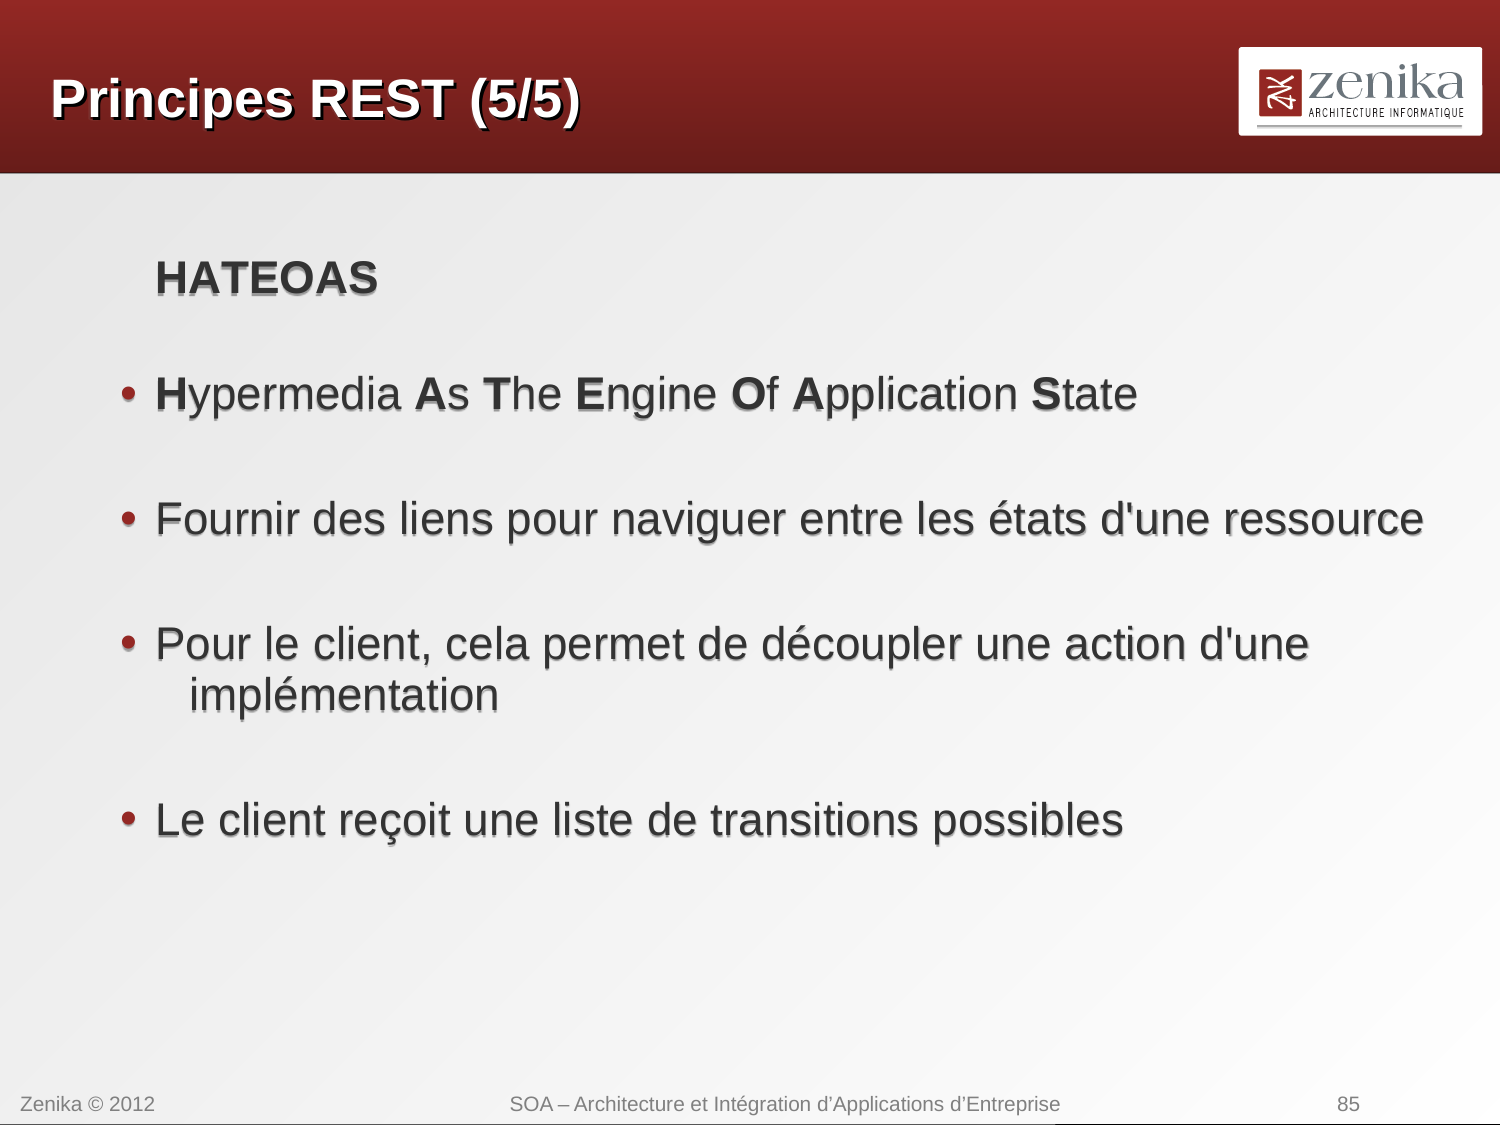

# Principes REST (5/5)
HATEOAS
Hypermedia As The Engine Of Application State
Fournir des liens pour naviguer entre les états d'une ressource
Pour le client, cela permet de découpler une action d'une implémentation
Le client reçoit une liste de transitions possibles